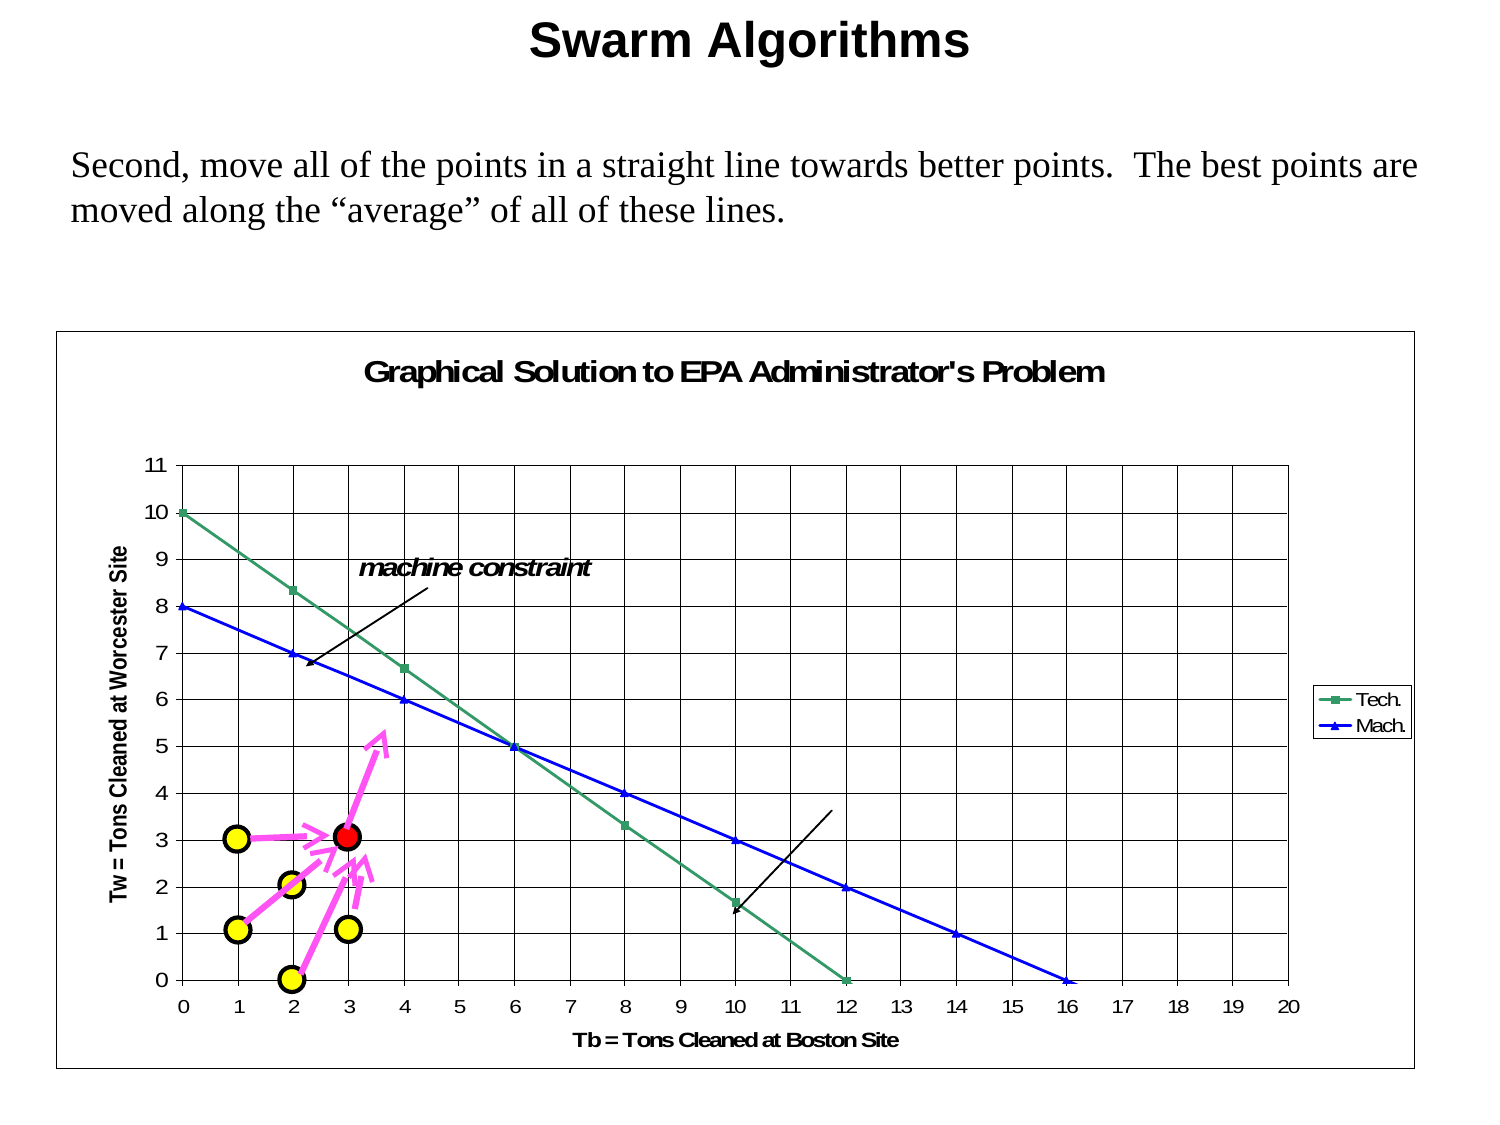

Swarm Algorithms
Second, move all of the points in a straight line towards better points. The best points are moved along the “average” of all of these lines.